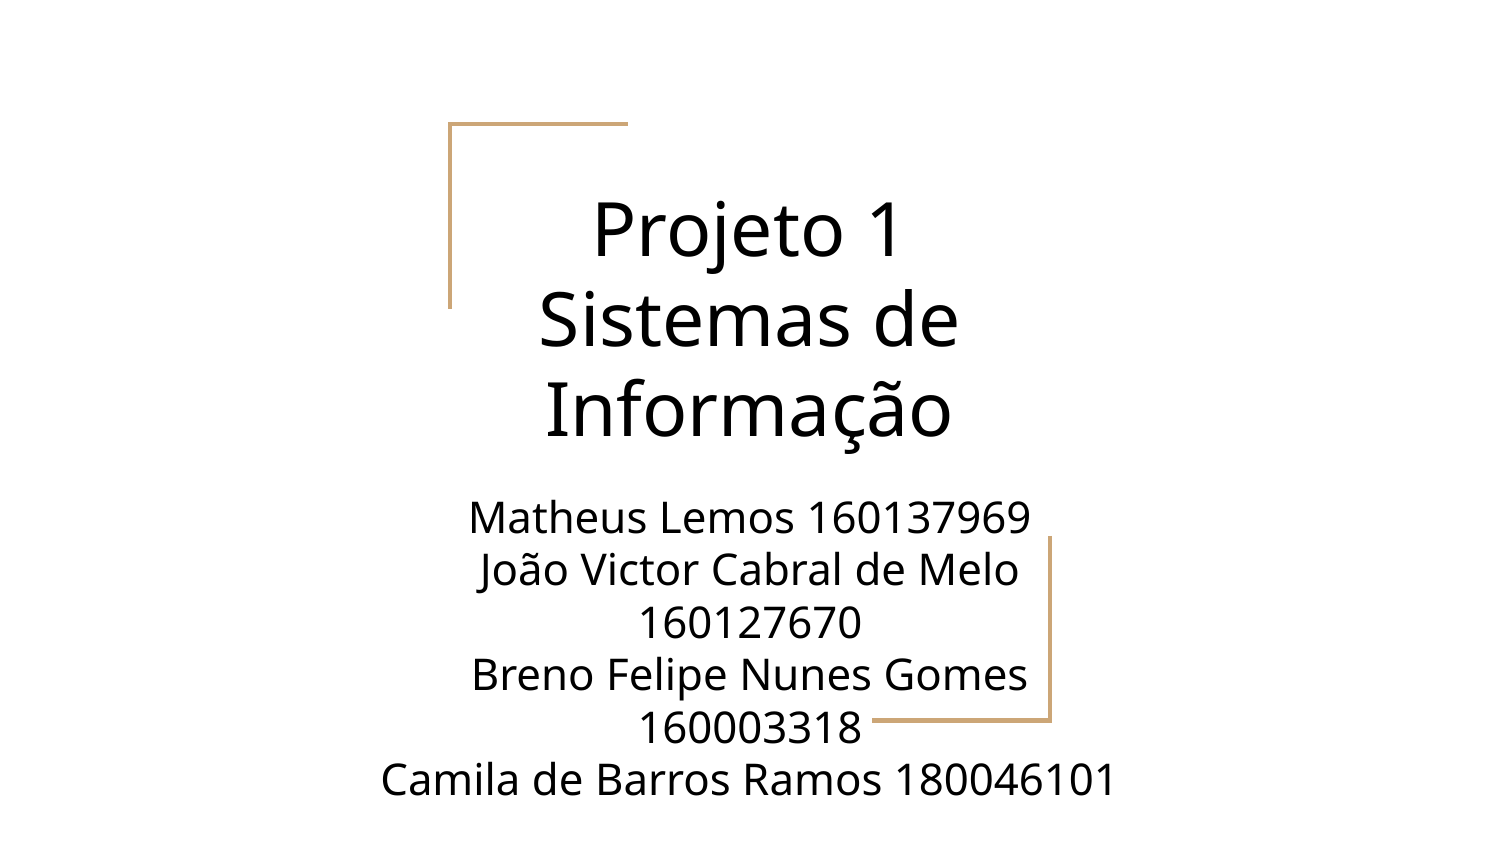

# Projeto 1 Sistemas de Informação
Matheus Lemos 160137969
João Victor Cabral de Melo 160127670
Breno Felipe Nunes Gomes 160003318
Camila de Barros Ramos 180046101